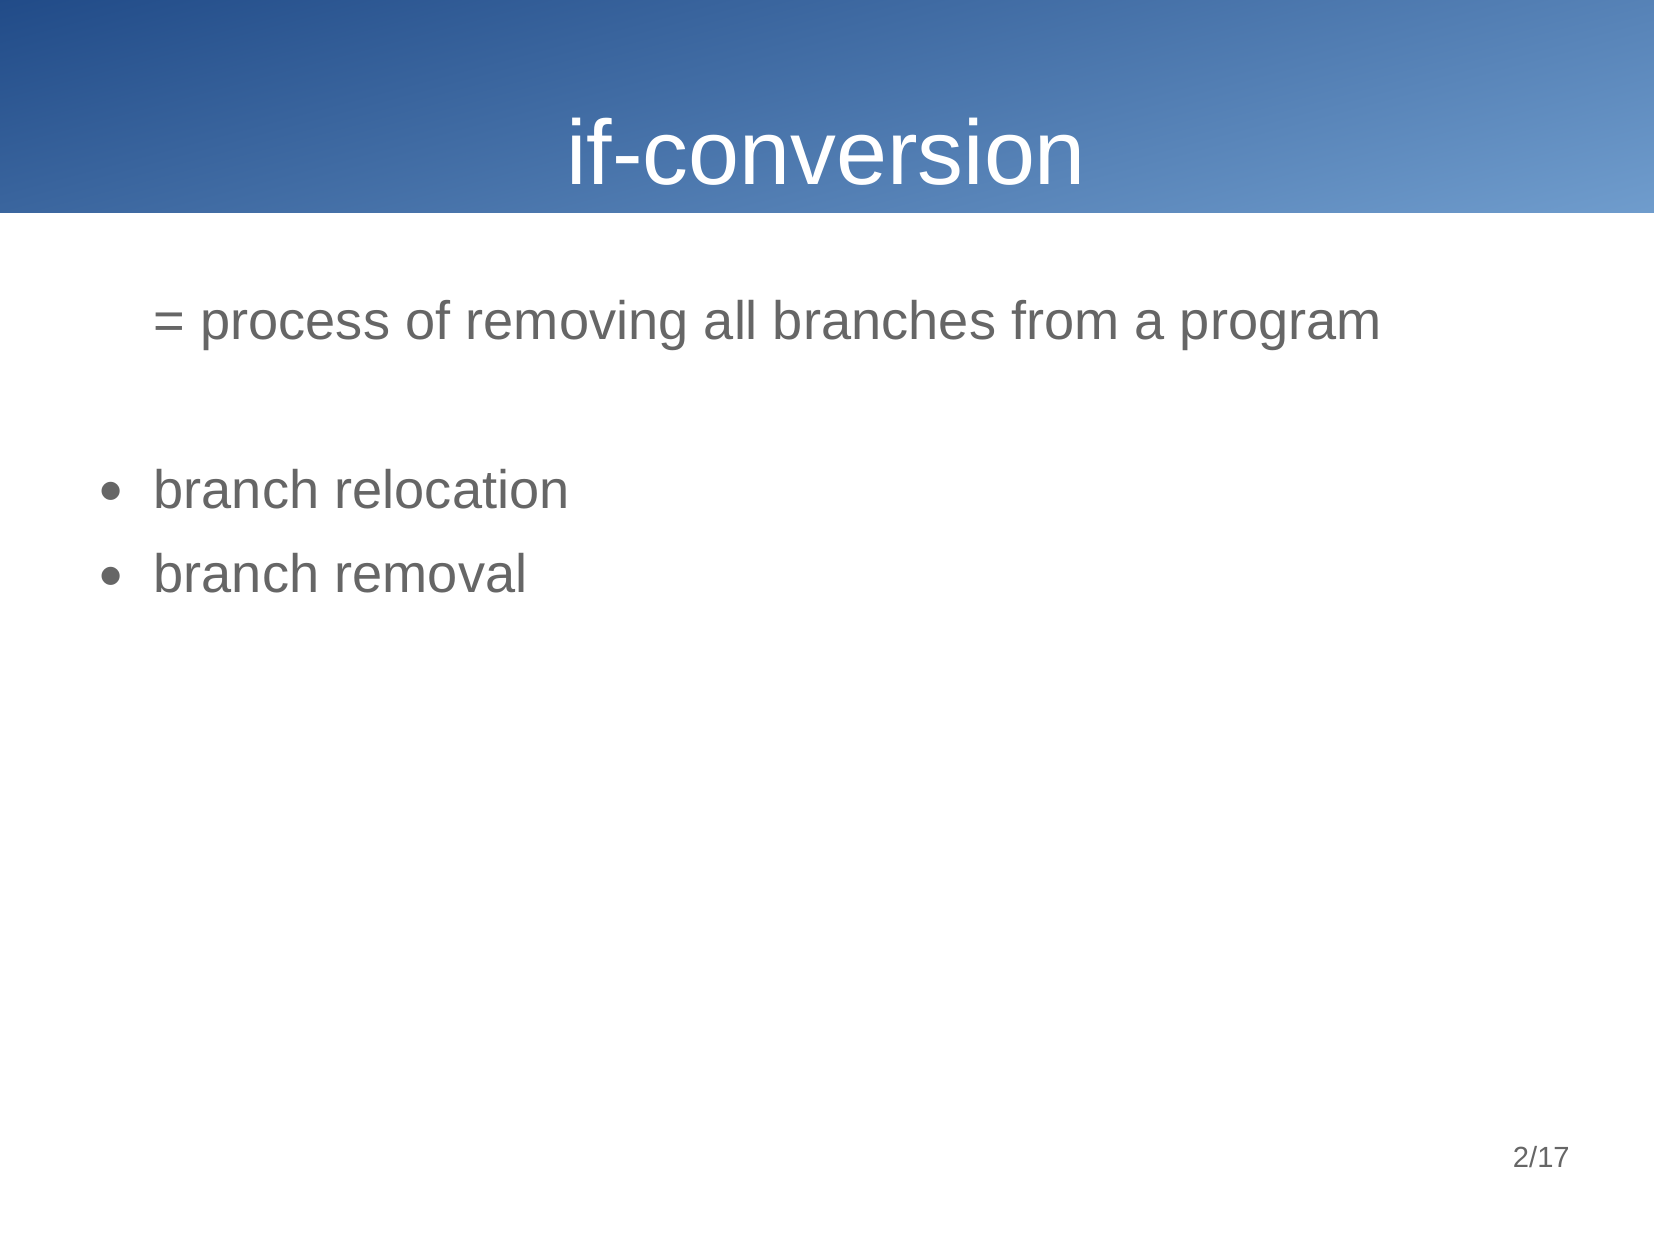

# if-conversion
= process of removing all branches from a program
branch relocation
branch removal